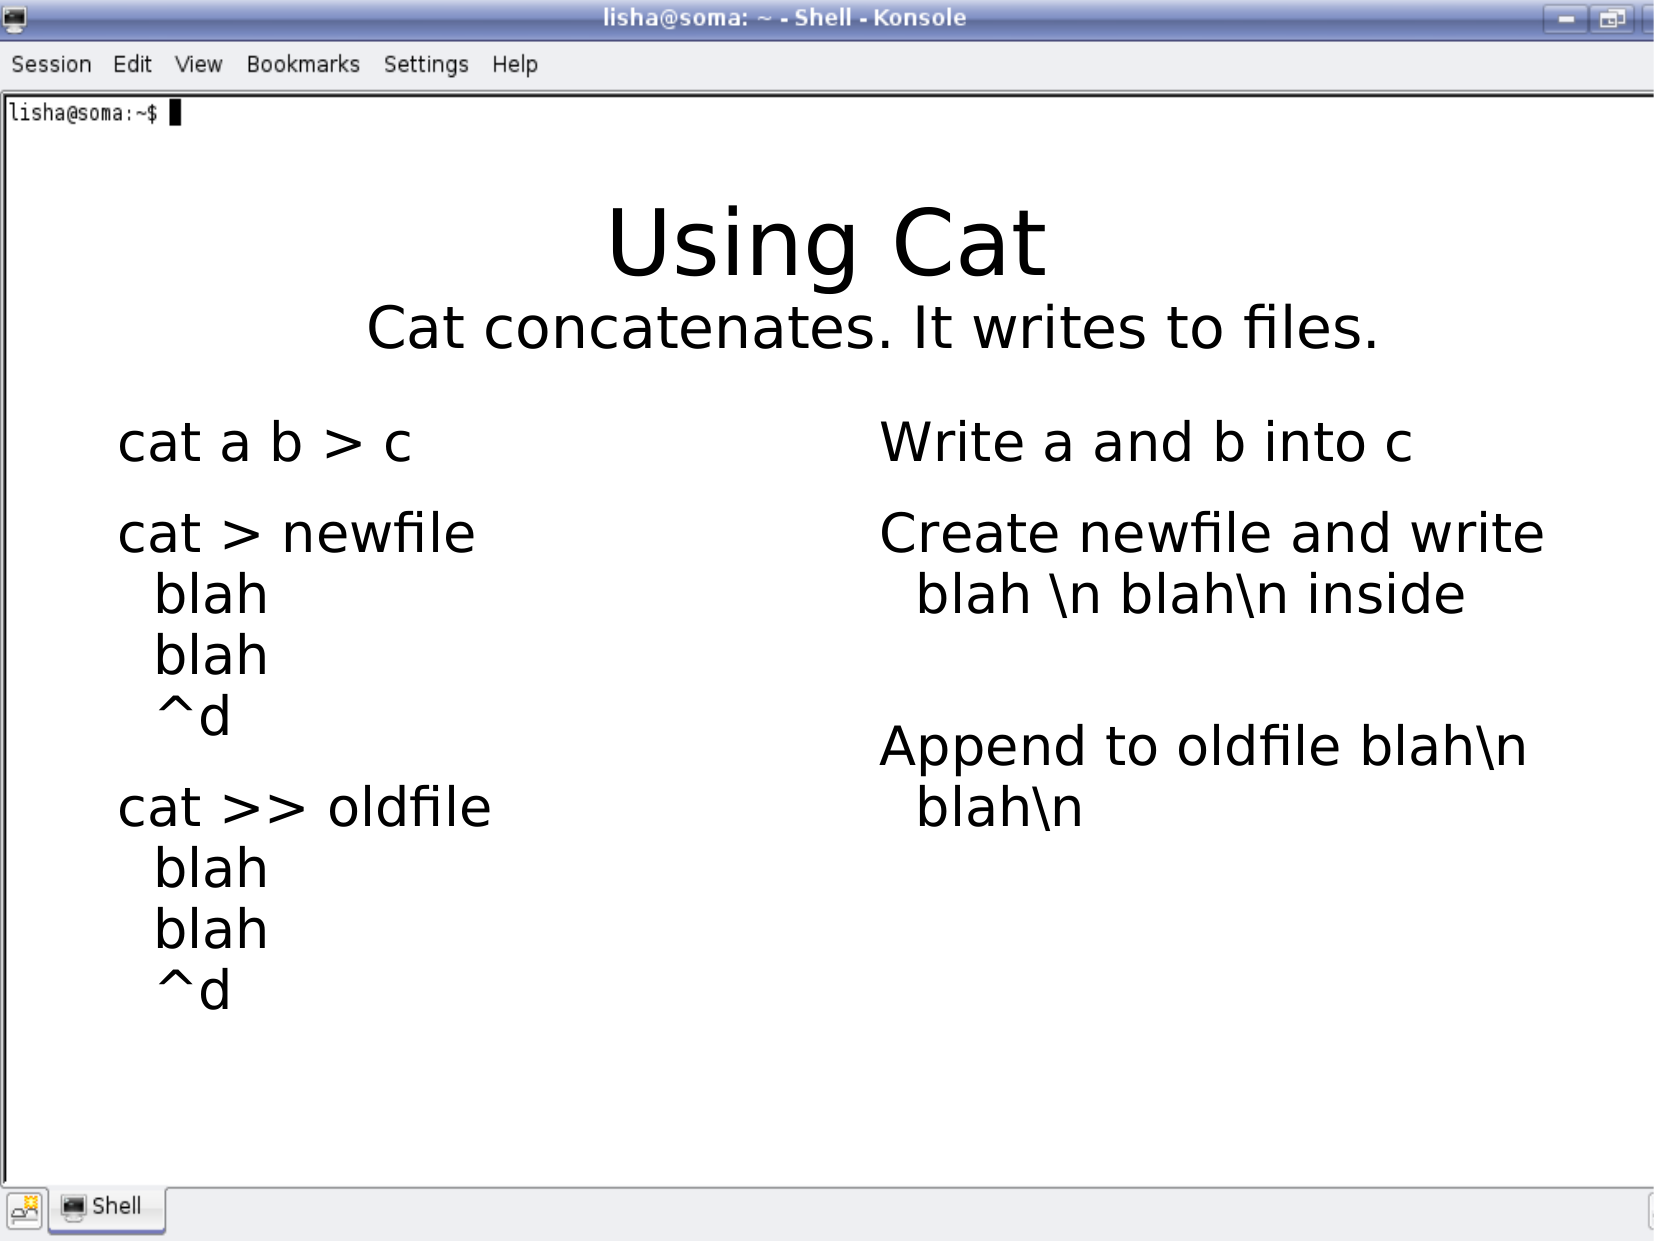

# Using Cat
Cat concatenates. It writes to files.
cat a b > c
cat > newfile
blah
blah
^d
cat >> oldfile
blah
blah
^d
 Write a and b into c
 Create newfile and write blah \n blah\n inside
 Append to oldfile blah\n blah\n